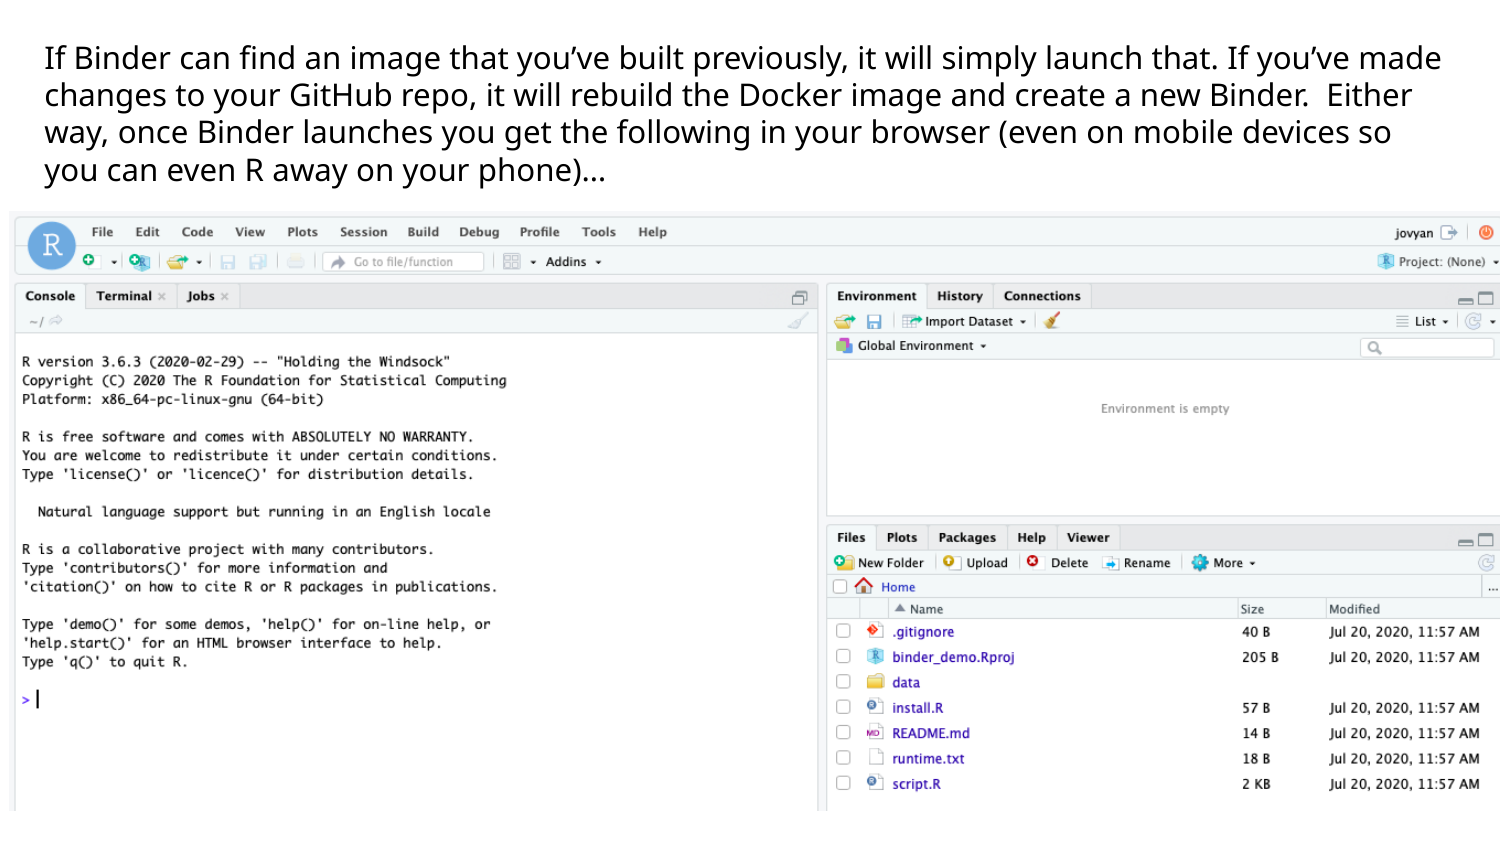

If Binder can find an image that you’ve built previously, it will simply launch that. If you’ve made changes to your GitHub repo, it will rebuild the Docker image and create a new Binder. Either way, once Binder launches you get the following in your browser (even on mobile devices so you can even R away on your phone)…